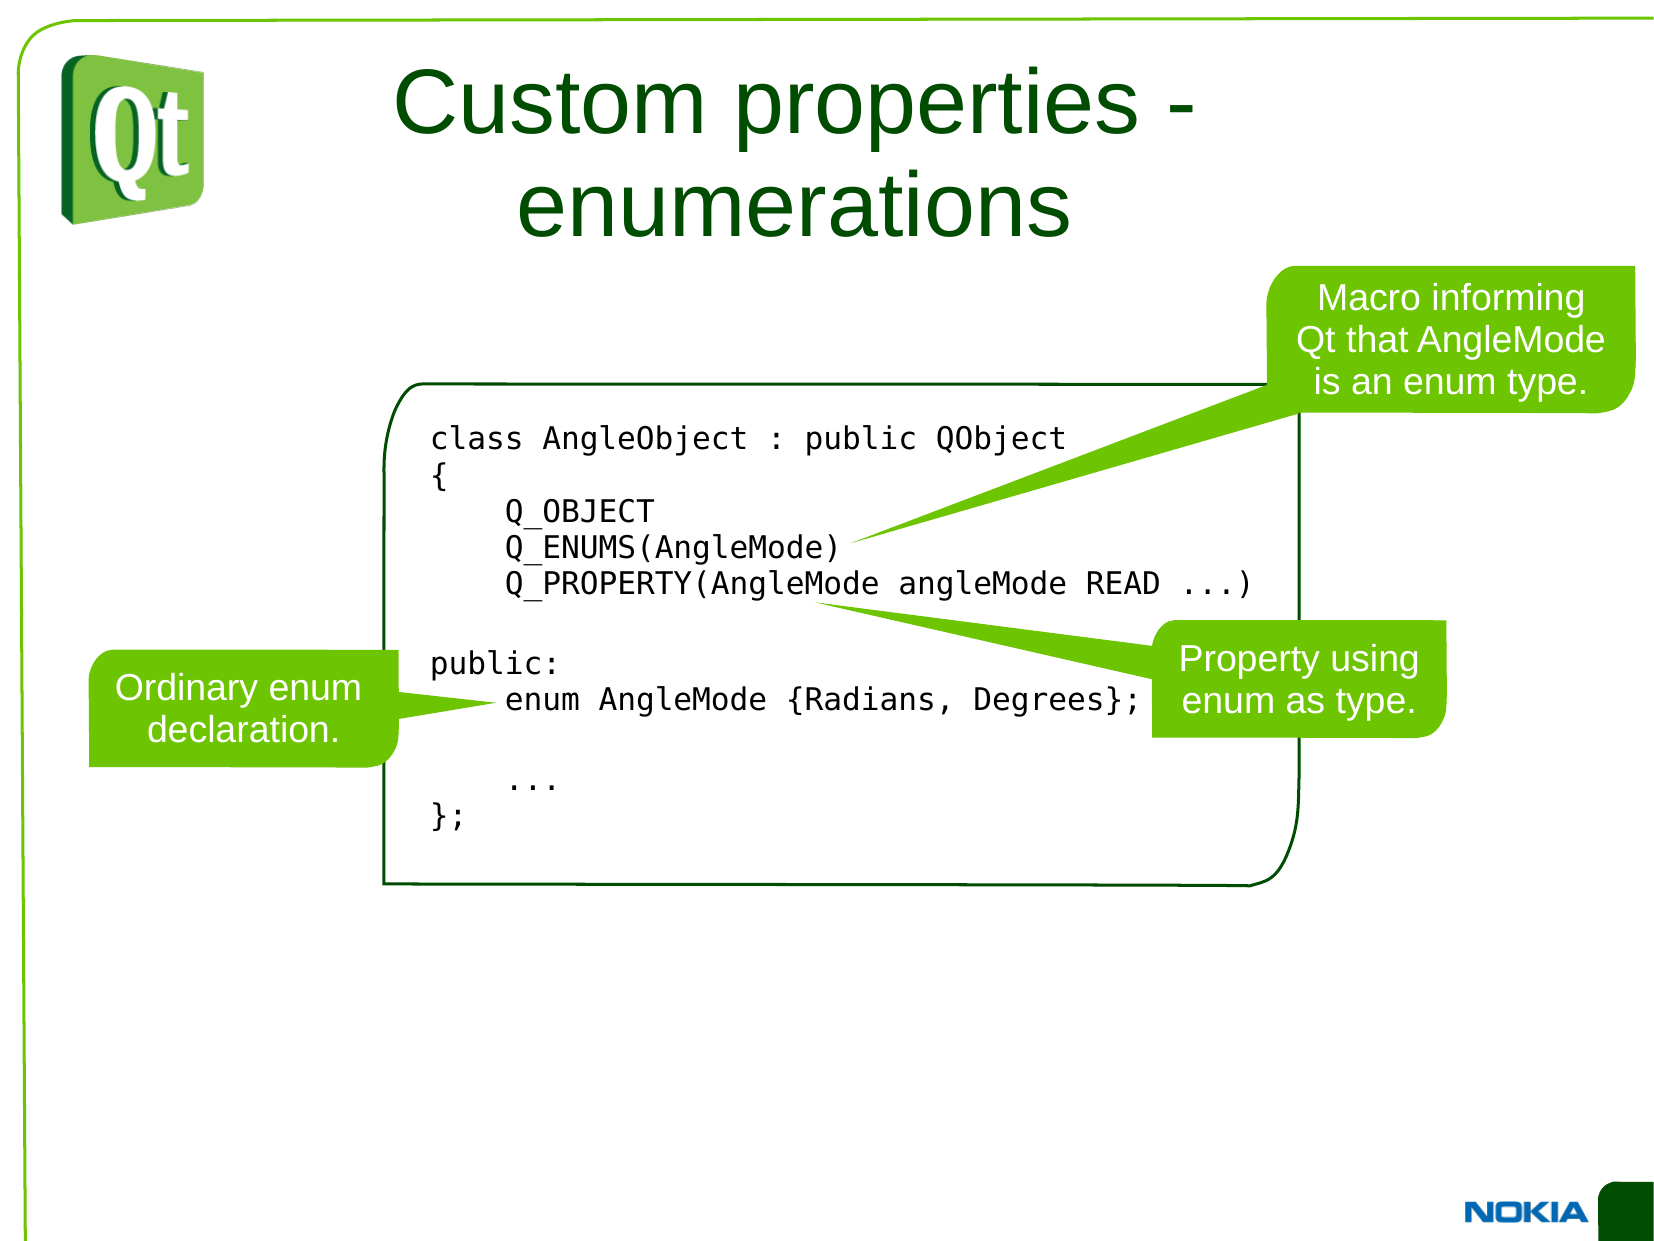

# Custom properties - enumerations
Macro informing
Qt that AngleMode
is an enum type.
class AngleObject : public QObject
{
 Q_OBJECT
 Q_ENUMS(AngleMode)
 Q_PROPERTY(AngleMode angleMode READ ...)
public:
 enum AngleMode {Radians, Degrees};
 ...
};
Property using
enum as type.
Ordinary enum
declaration.